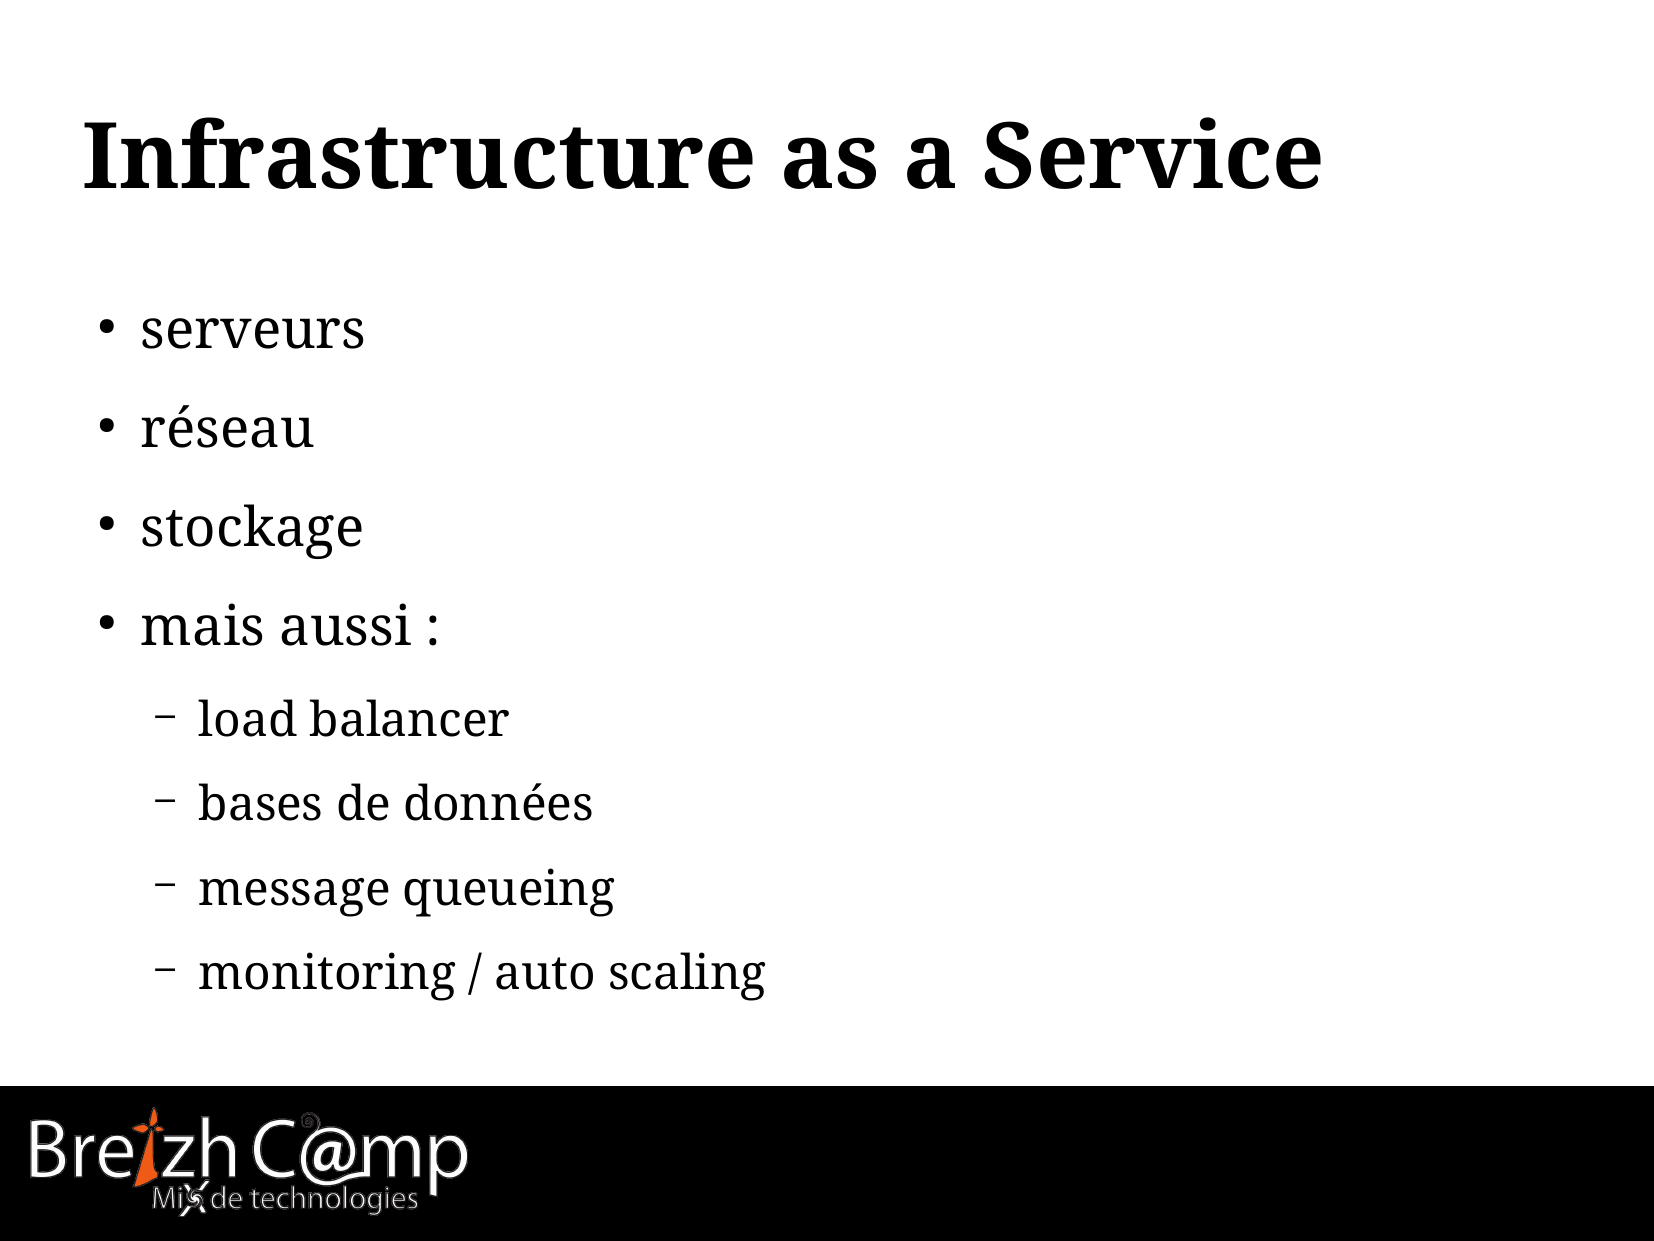

# Infrastructure as a Service
serveurs
réseau
stockage
mais aussi :
load balancer
bases de données
message queueing
monitoring / auto scaling
11